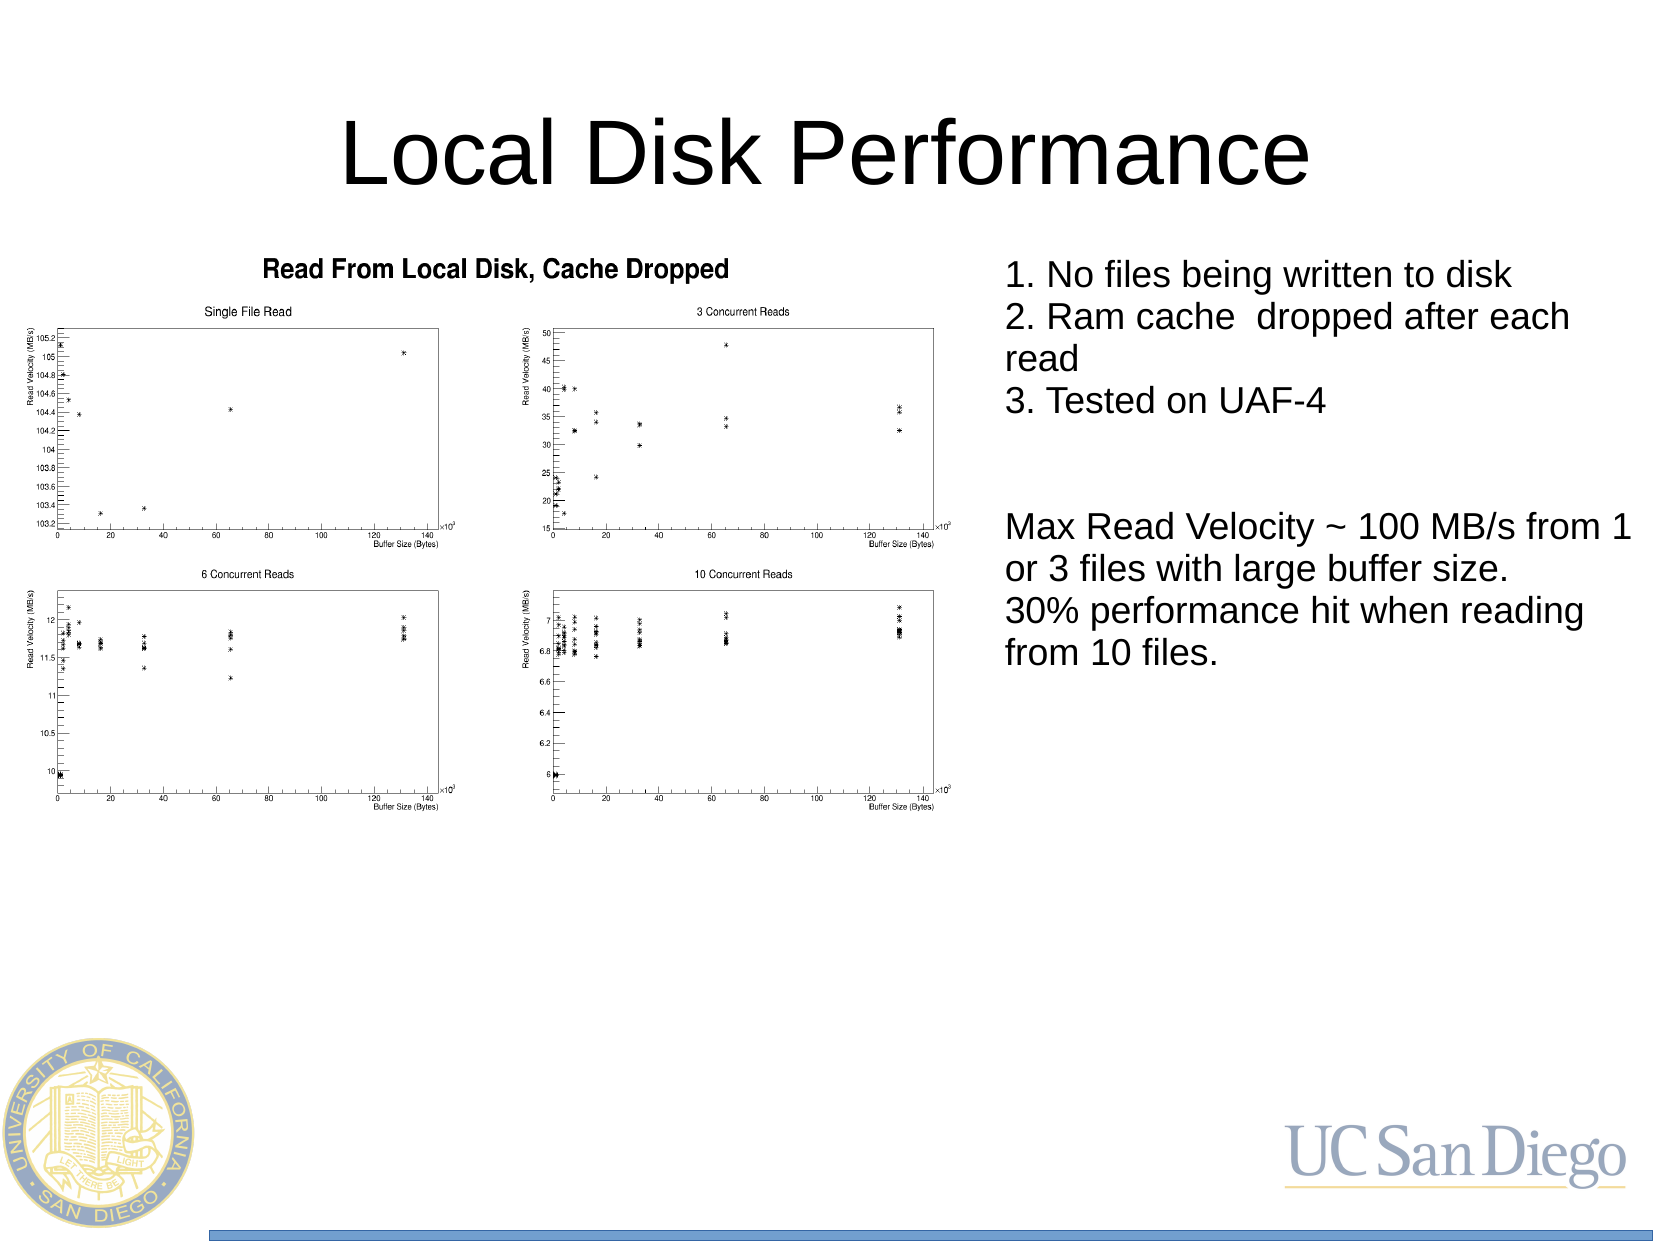

# Local Disk Performance
1. No files being written to disk
2. Ram cache dropped after each read
3. Tested on UAF-4
Max Read Velocity ~ 100 MB/s from 1 or 3 files with large buffer size.
30% performance hit when reading from 10 files.